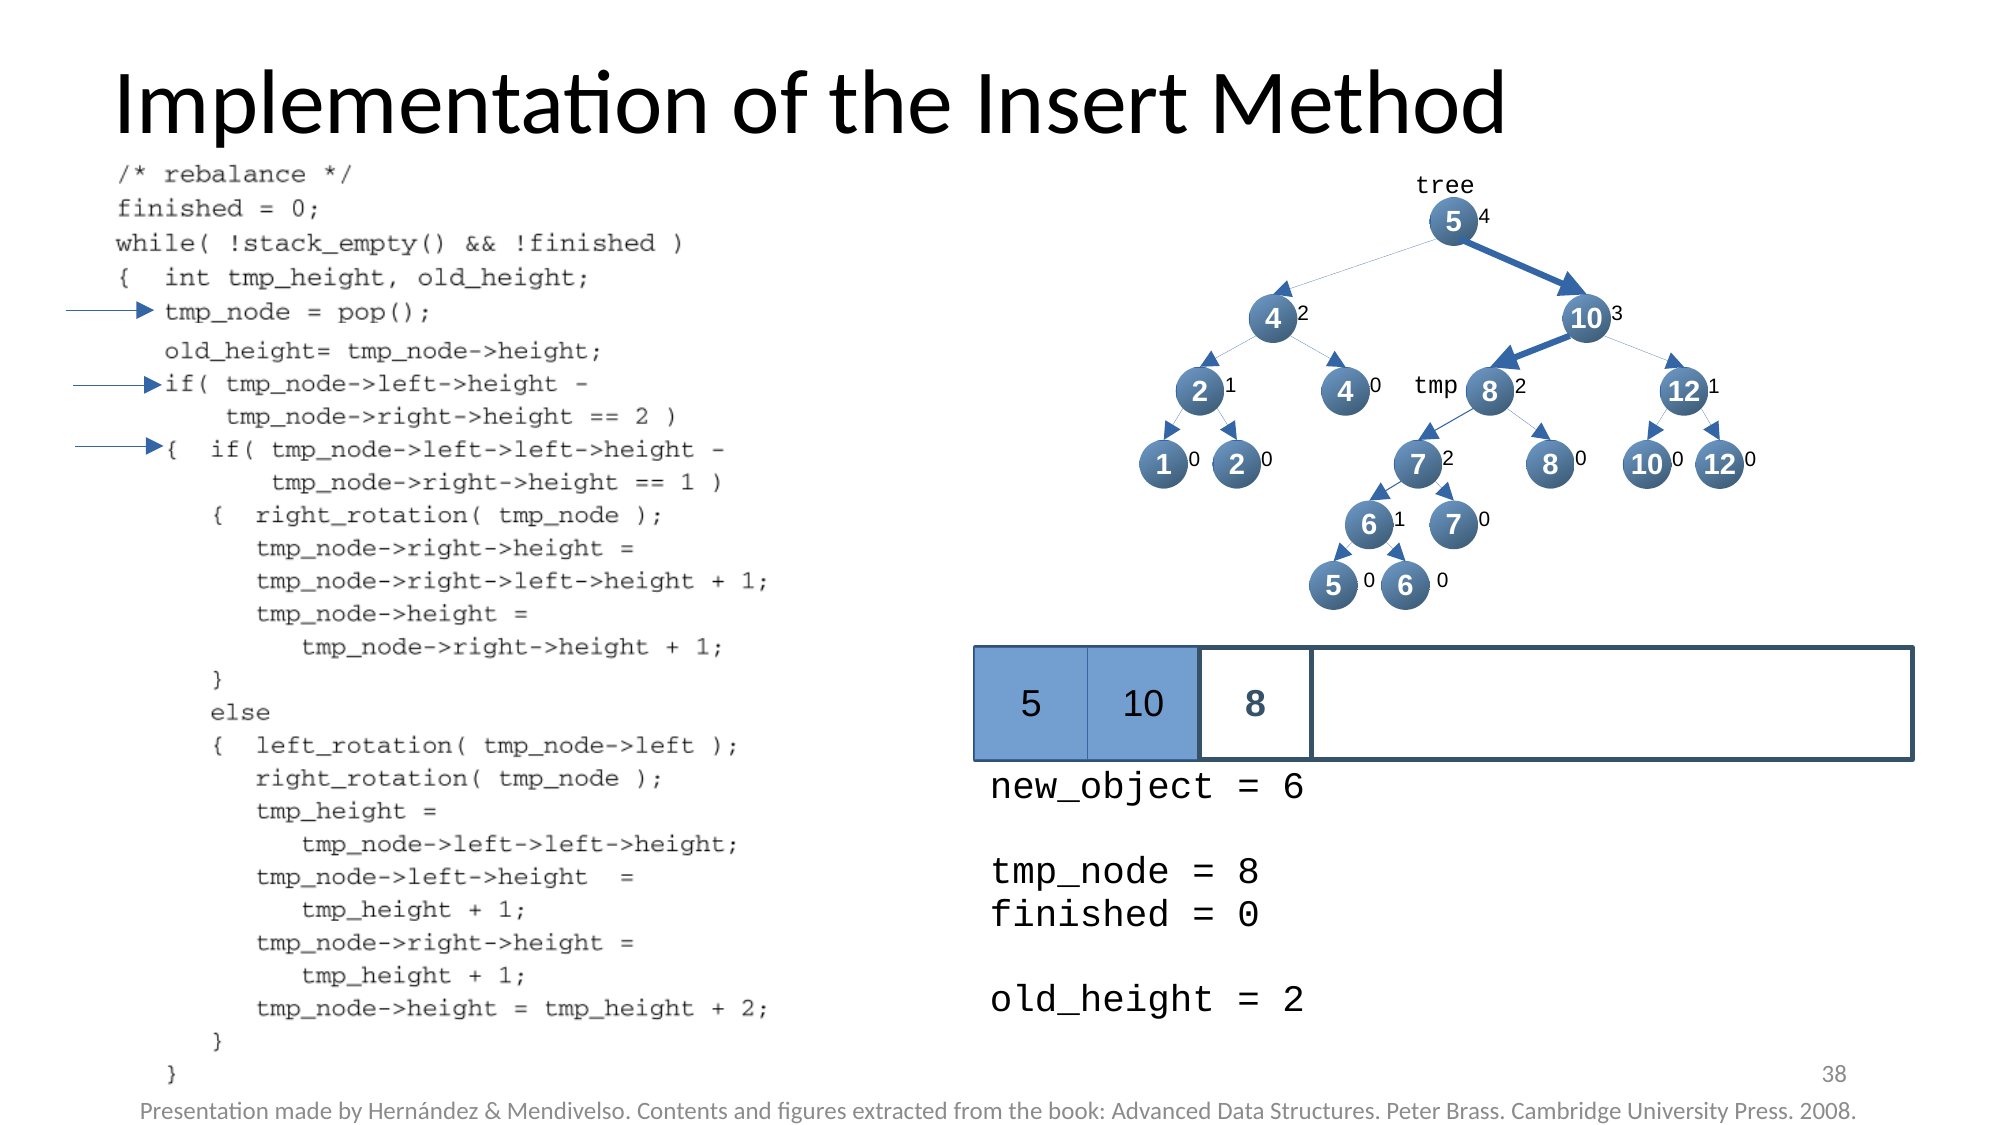

# Implementation of the Insert Method
tree
5
4
4
2
10
3
2
1
0
8
2
12
1
4
2
0
1
0
2
0
7
8
0
10
12
0
6
1
7
0
5
0
6
0
tmp
5
10
8
new_object = 6
tmp_node = 8
finished = 0
old_height = 2
38
Presentation made by Hernández & Mendivelso. Contents and figures extracted from the book: Advanced Data Structures. Peter Brass. Cambridge University Press. 2008.